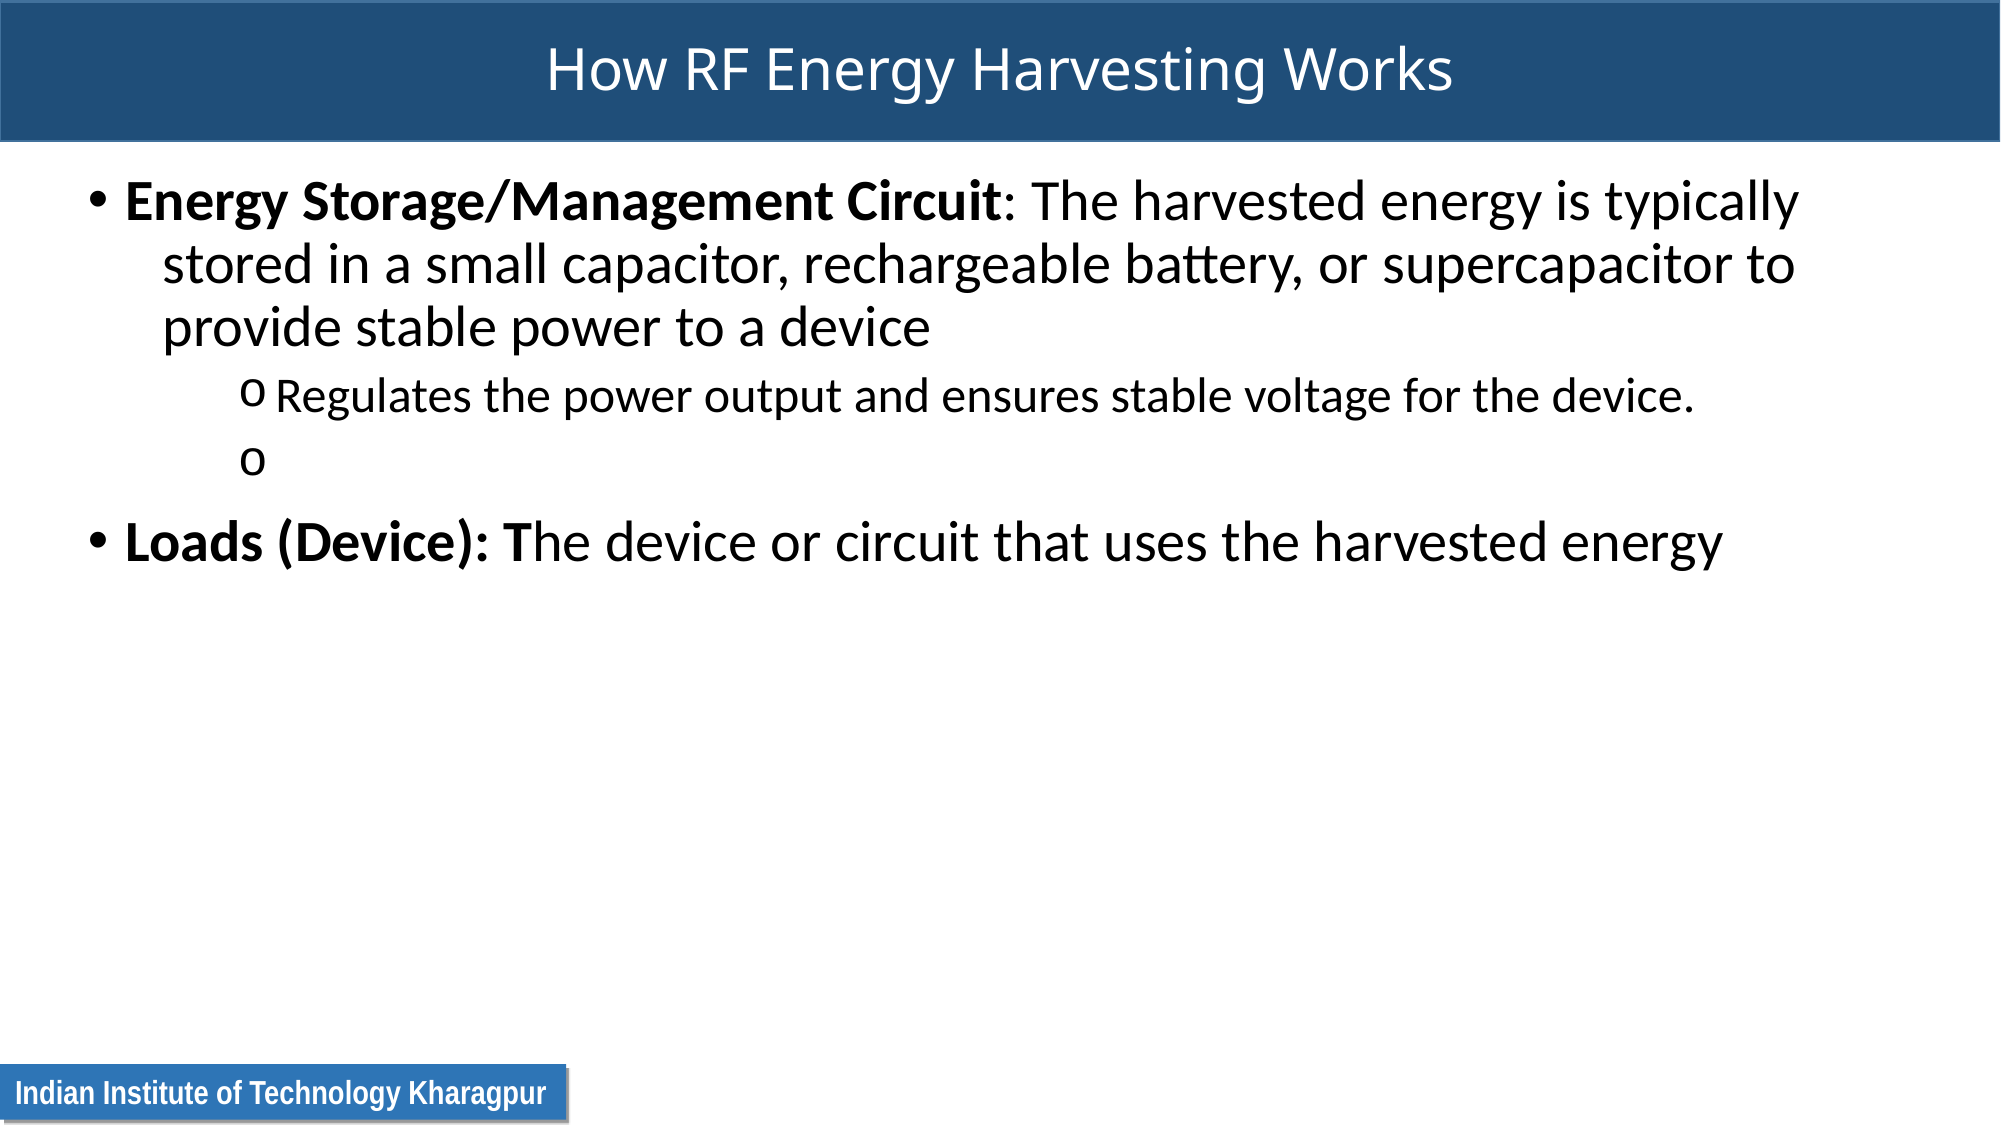

How RF Energy Harvesting Works
# Energy Storage/Management Circuit: The harvested energy is typically stored in a small capacitor, rechargeable battery, or supercapacitor to provide stable power to a device
Regulates the power output and ensures stable voltage for the device.
Loads (Device): The device or circuit that uses the harvested energy